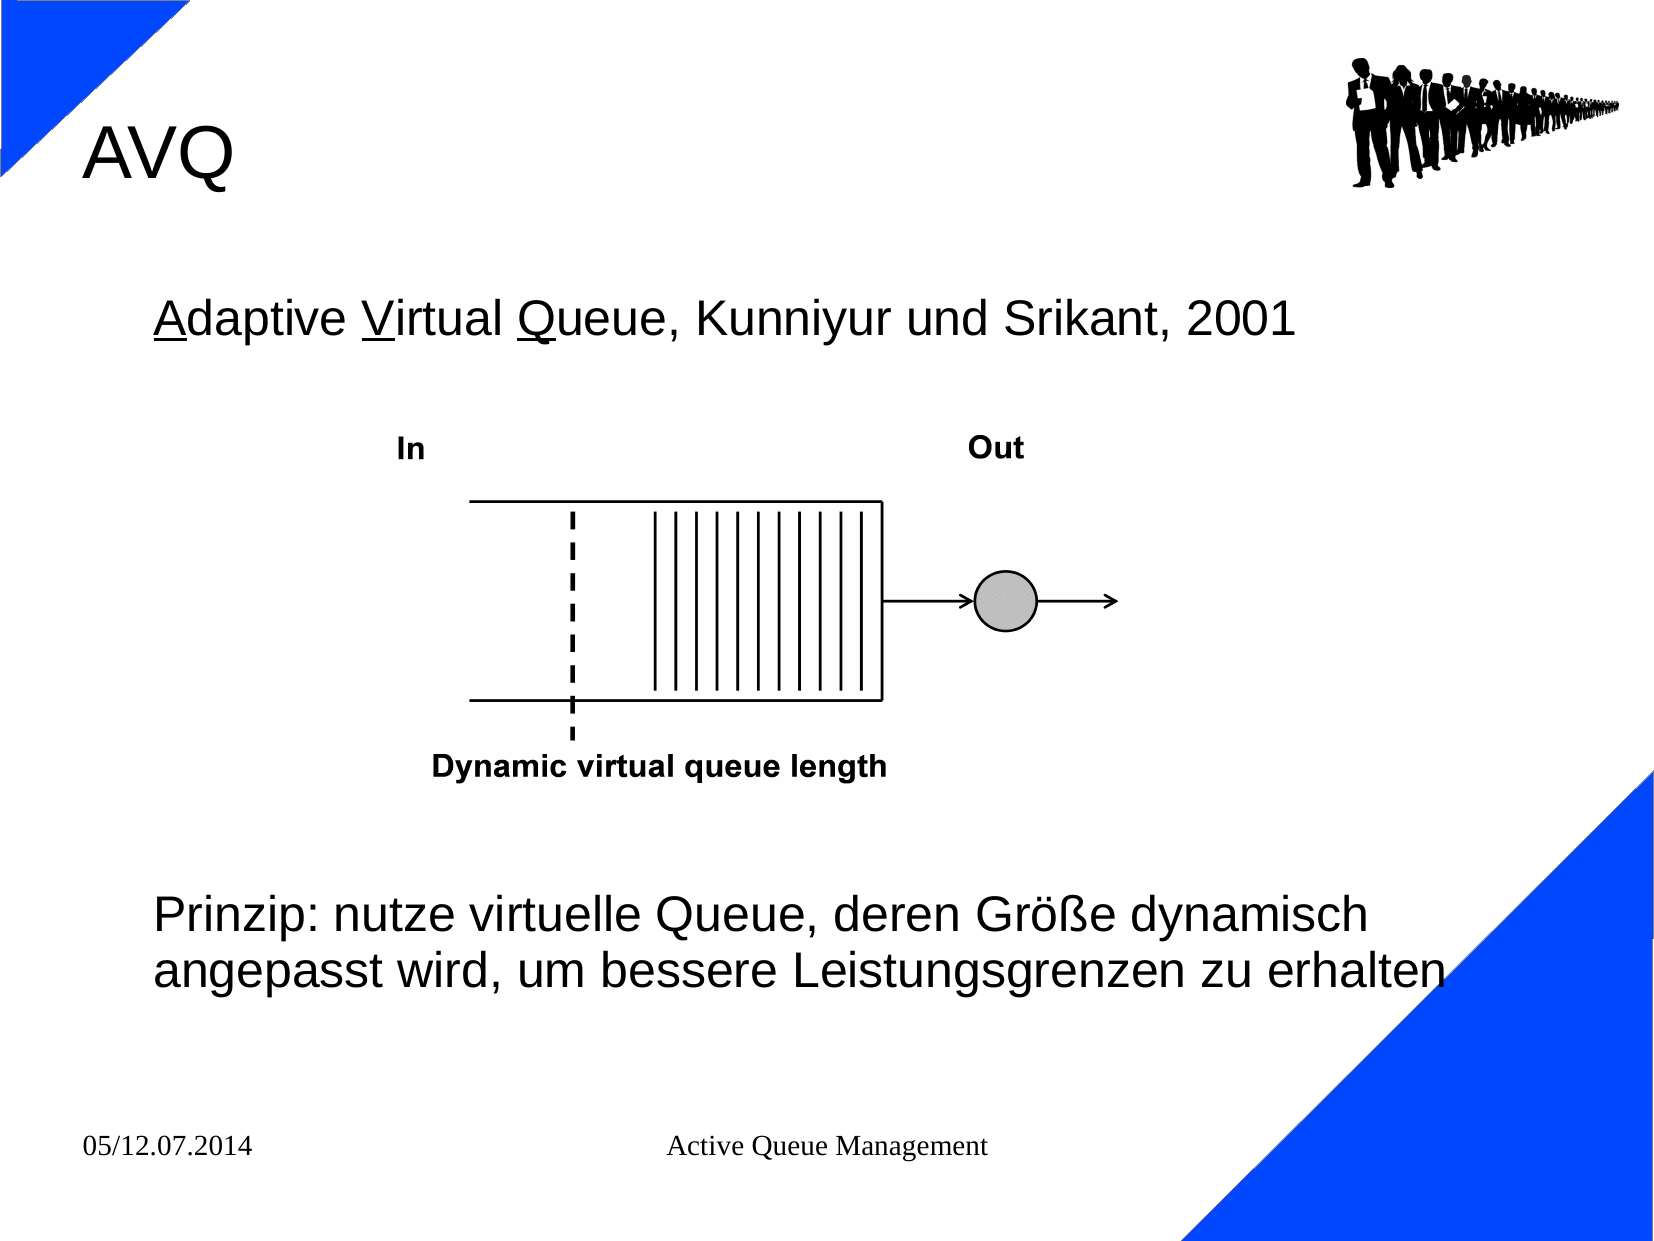

# AVQ
Adaptive Virtual Queue, Kunniyur und Srikant, 2001
Prinzip: nutze virtuelle Queue, deren Größe dynamisch angepasst wird, um bessere Leistungsgrenzen zu erhalten
05/12.07.2014
Active Queue Management
41